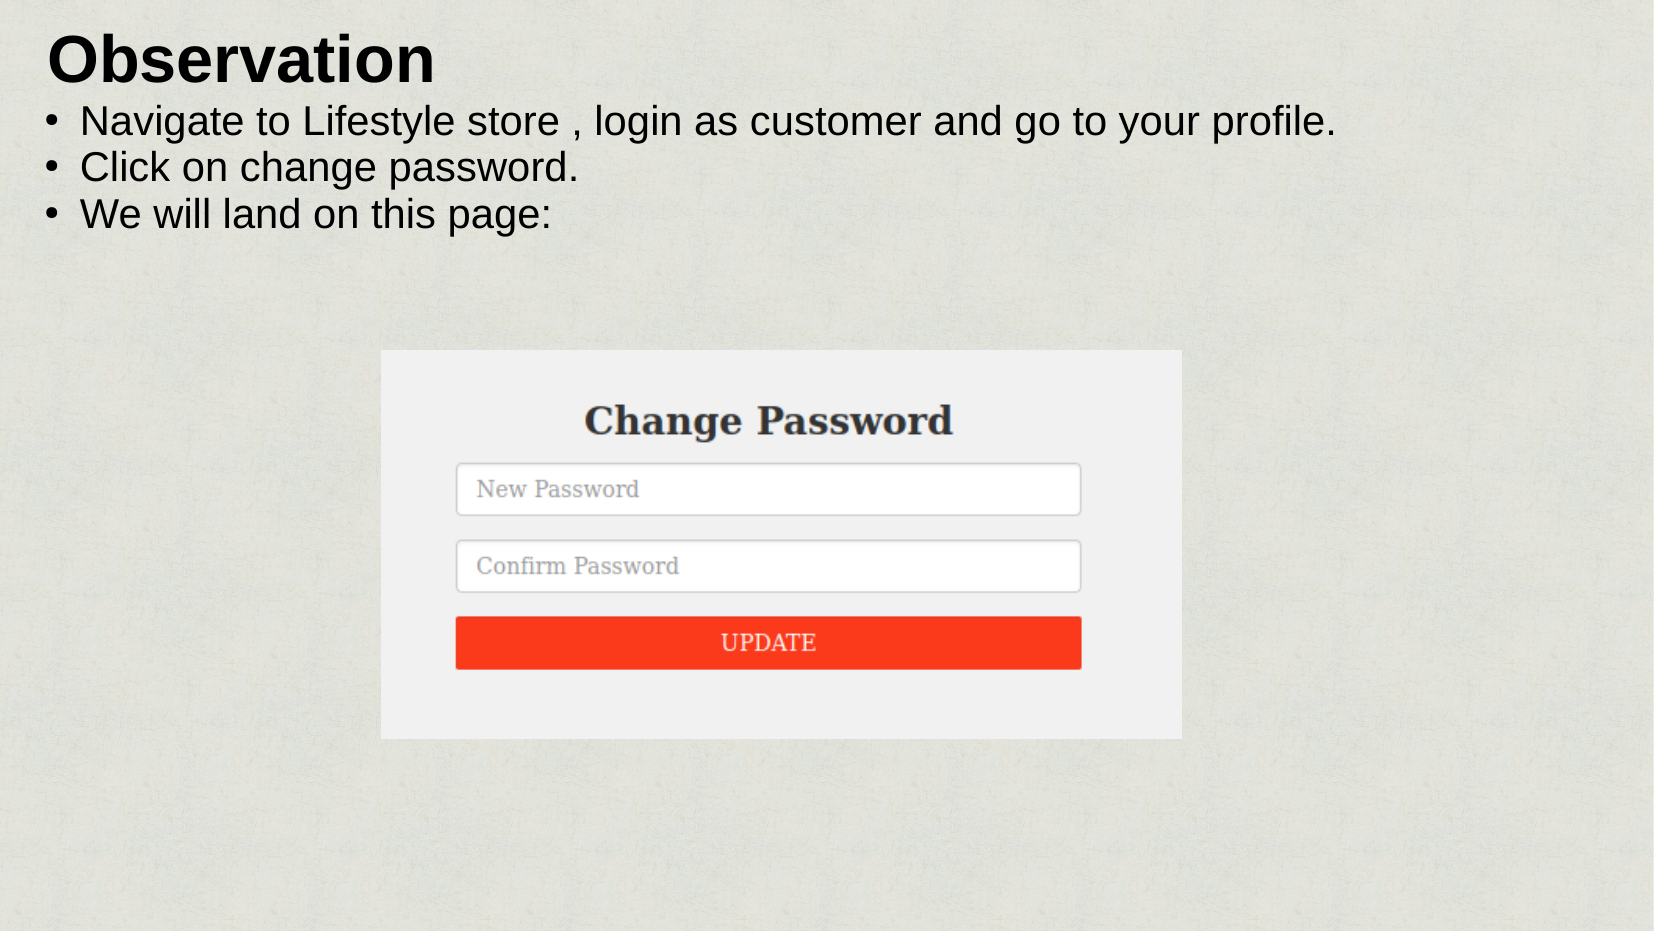

# Observation
Navigate to Lifestyle store , login as customer and go to your profile.
Click on change password.
We will land on this page: